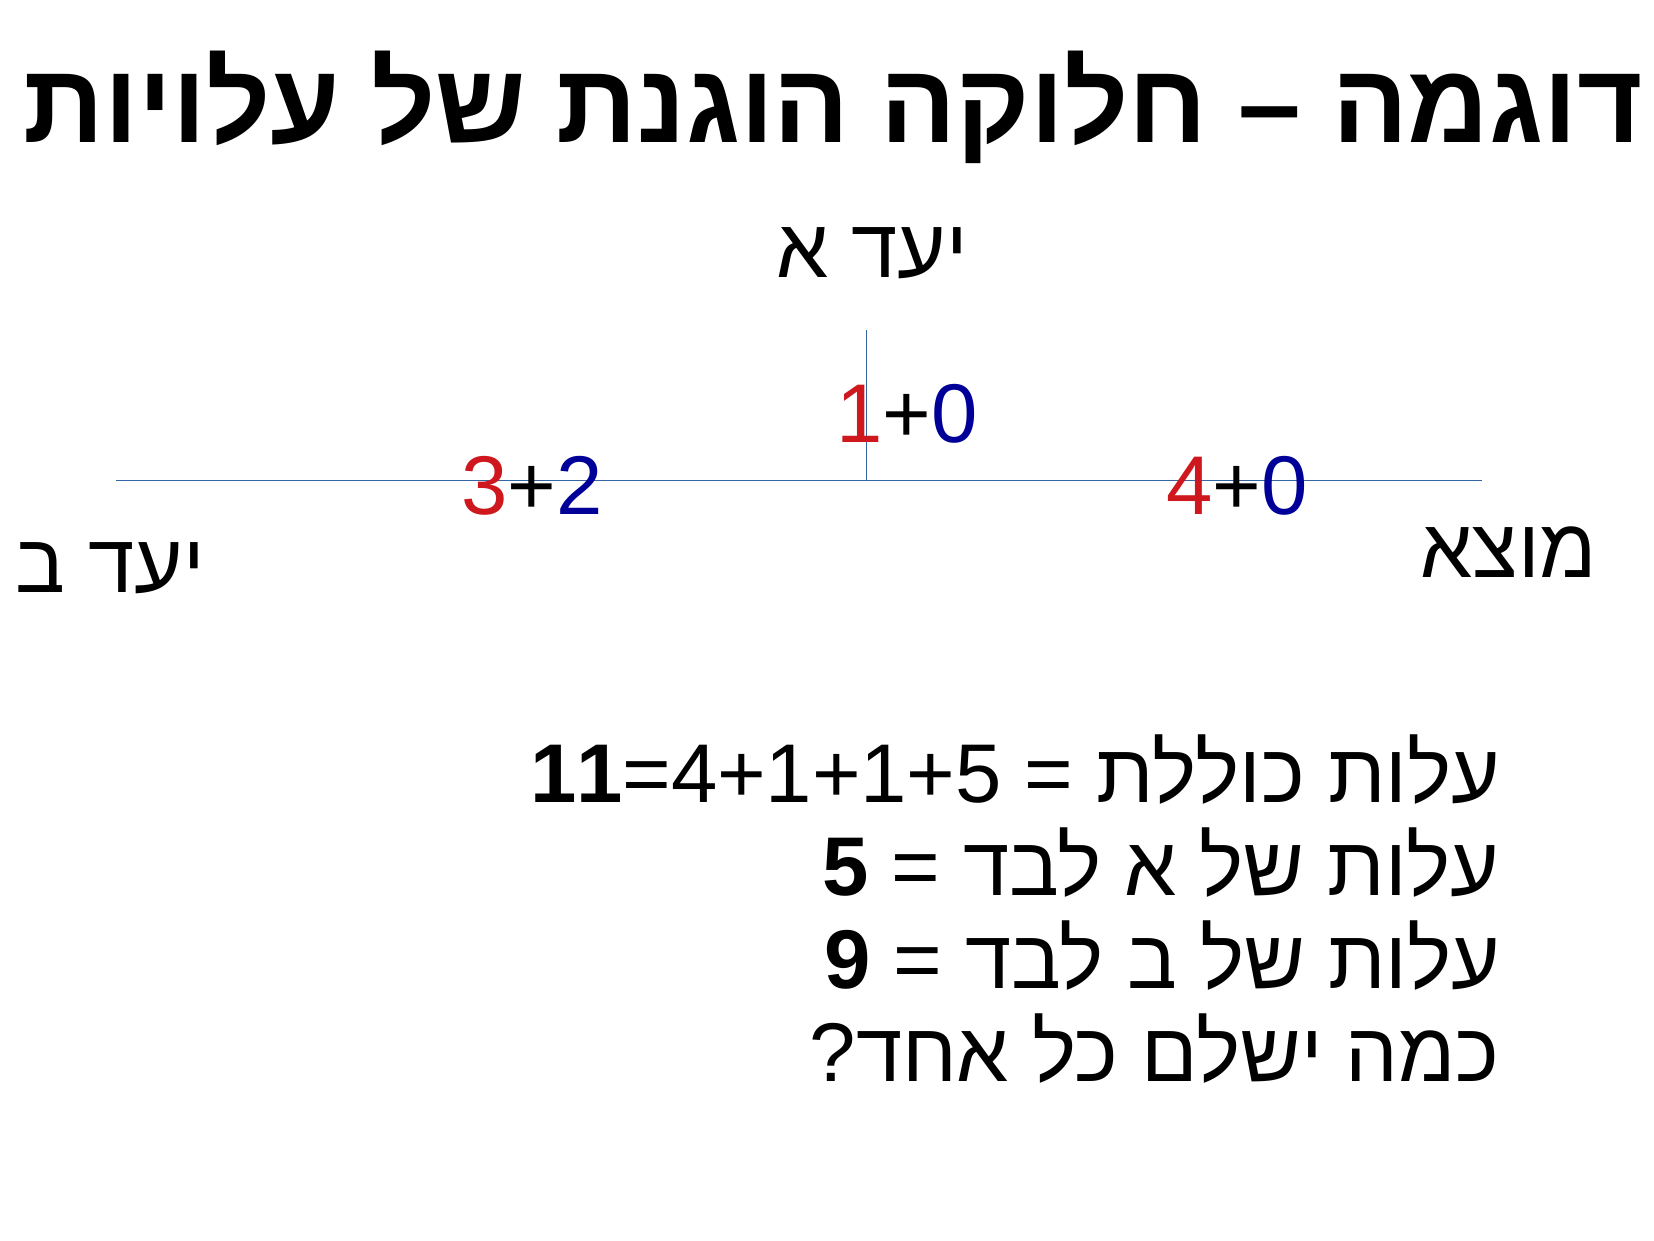

# דוגמה – חלוקה הוגנת של עלויות
יעד א
1+0
3+2
4+0
מוצא
יעד ב
עלות כוללת = 4+1+1+5=11
עלות של א לבד = 5
עלות של ב לבד = 9
כמה ישלם כל אחד?